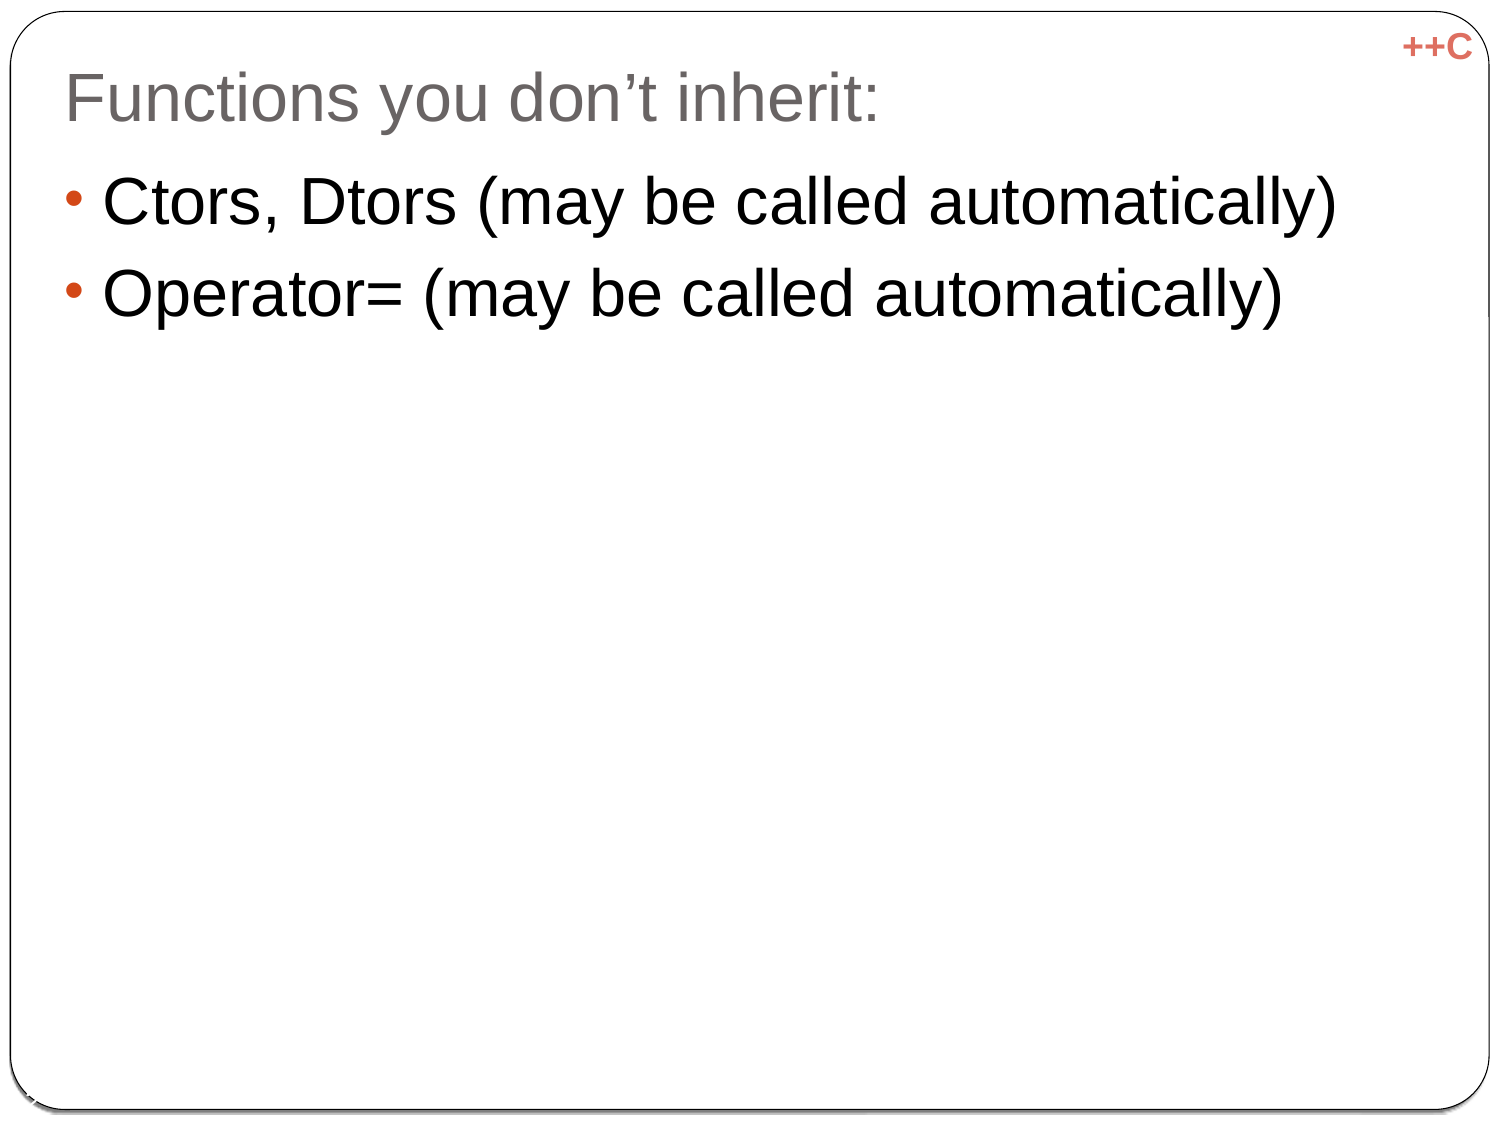

# Functions you don’t inherit:
 Ctors, Dtors (may be called automatically)
 Operator= (may be called automatically)